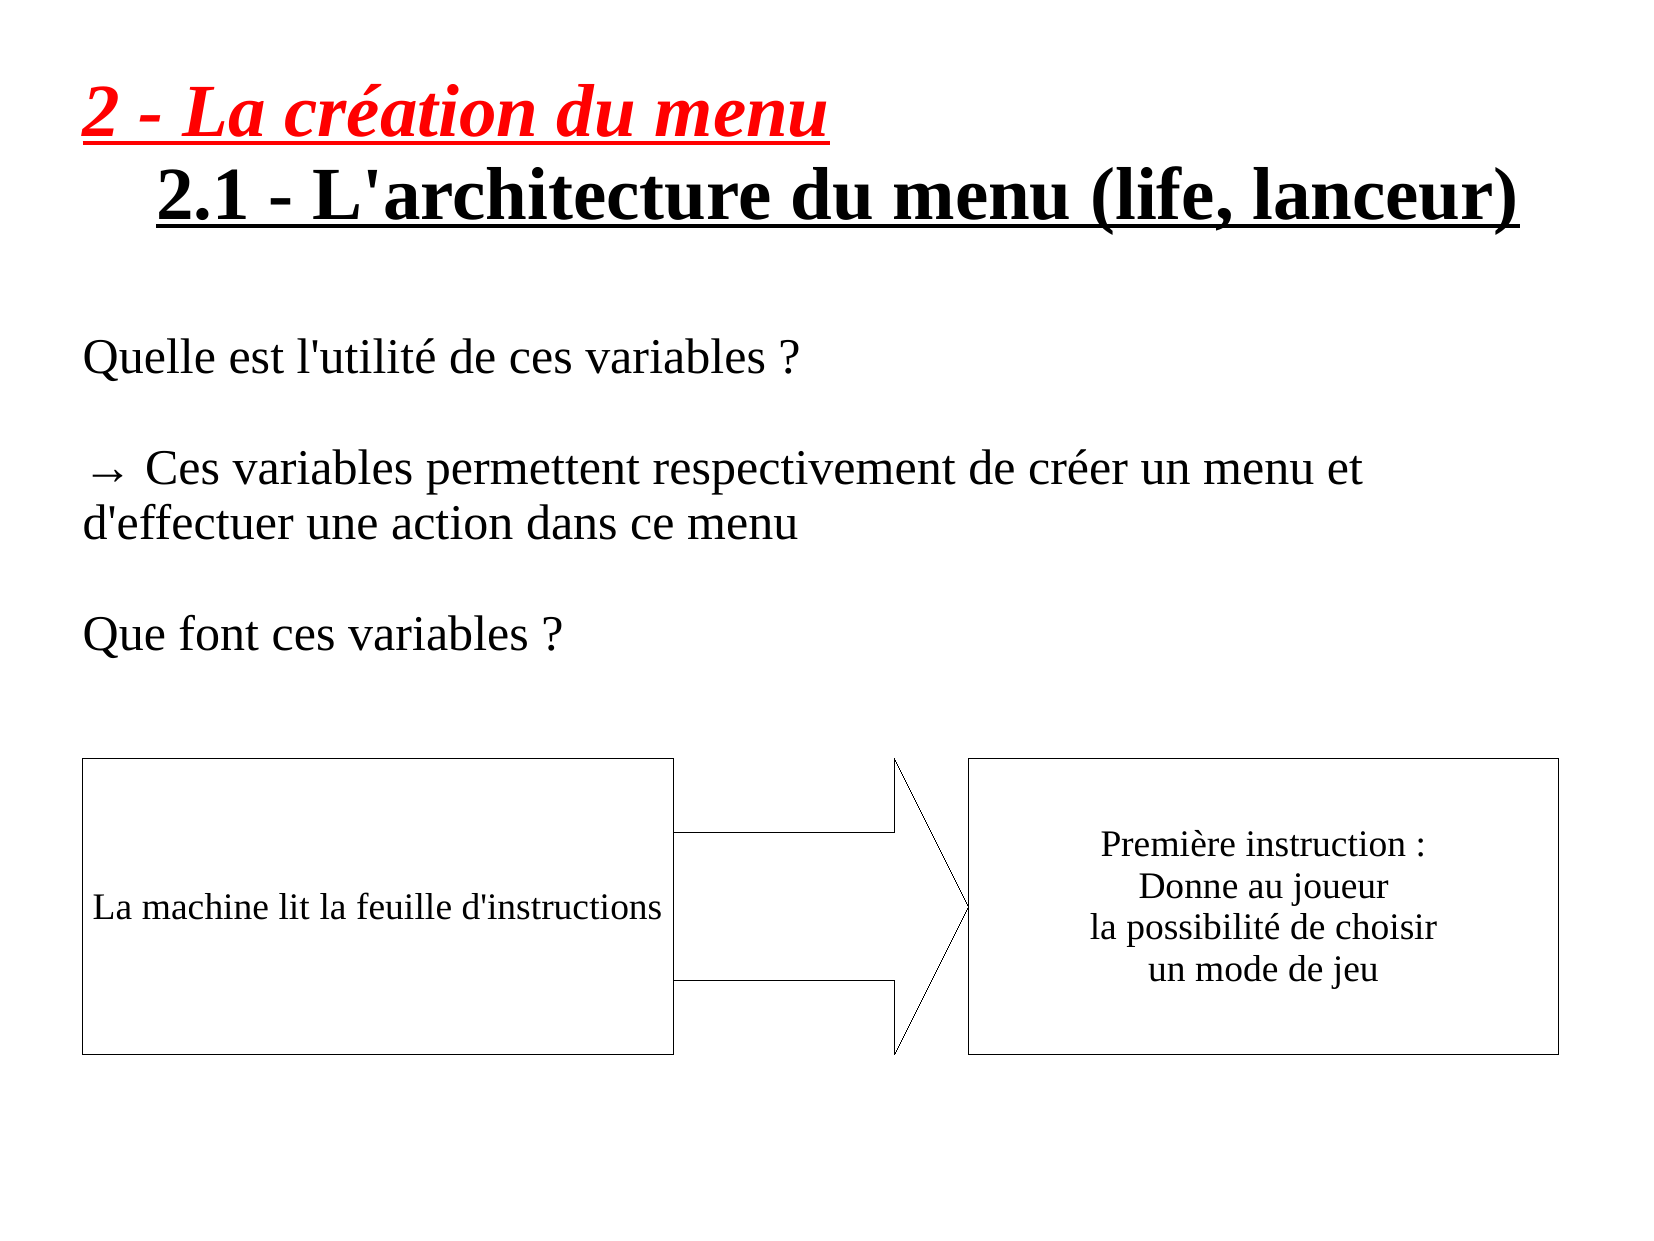

# 2 - La création du menu 2.1 - L'architecture du menu (life, lanceur)
Quelle est l'utilité de ces variables ?
→ Ces variables permettent respectivement de créer un menu et d'effectuer une action dans ce menu
Que font ces variables ?
Première instruction :
Donne au joueur
la possibilité de choisir
un mode de jeu
La machine lit la feuille d'instructions